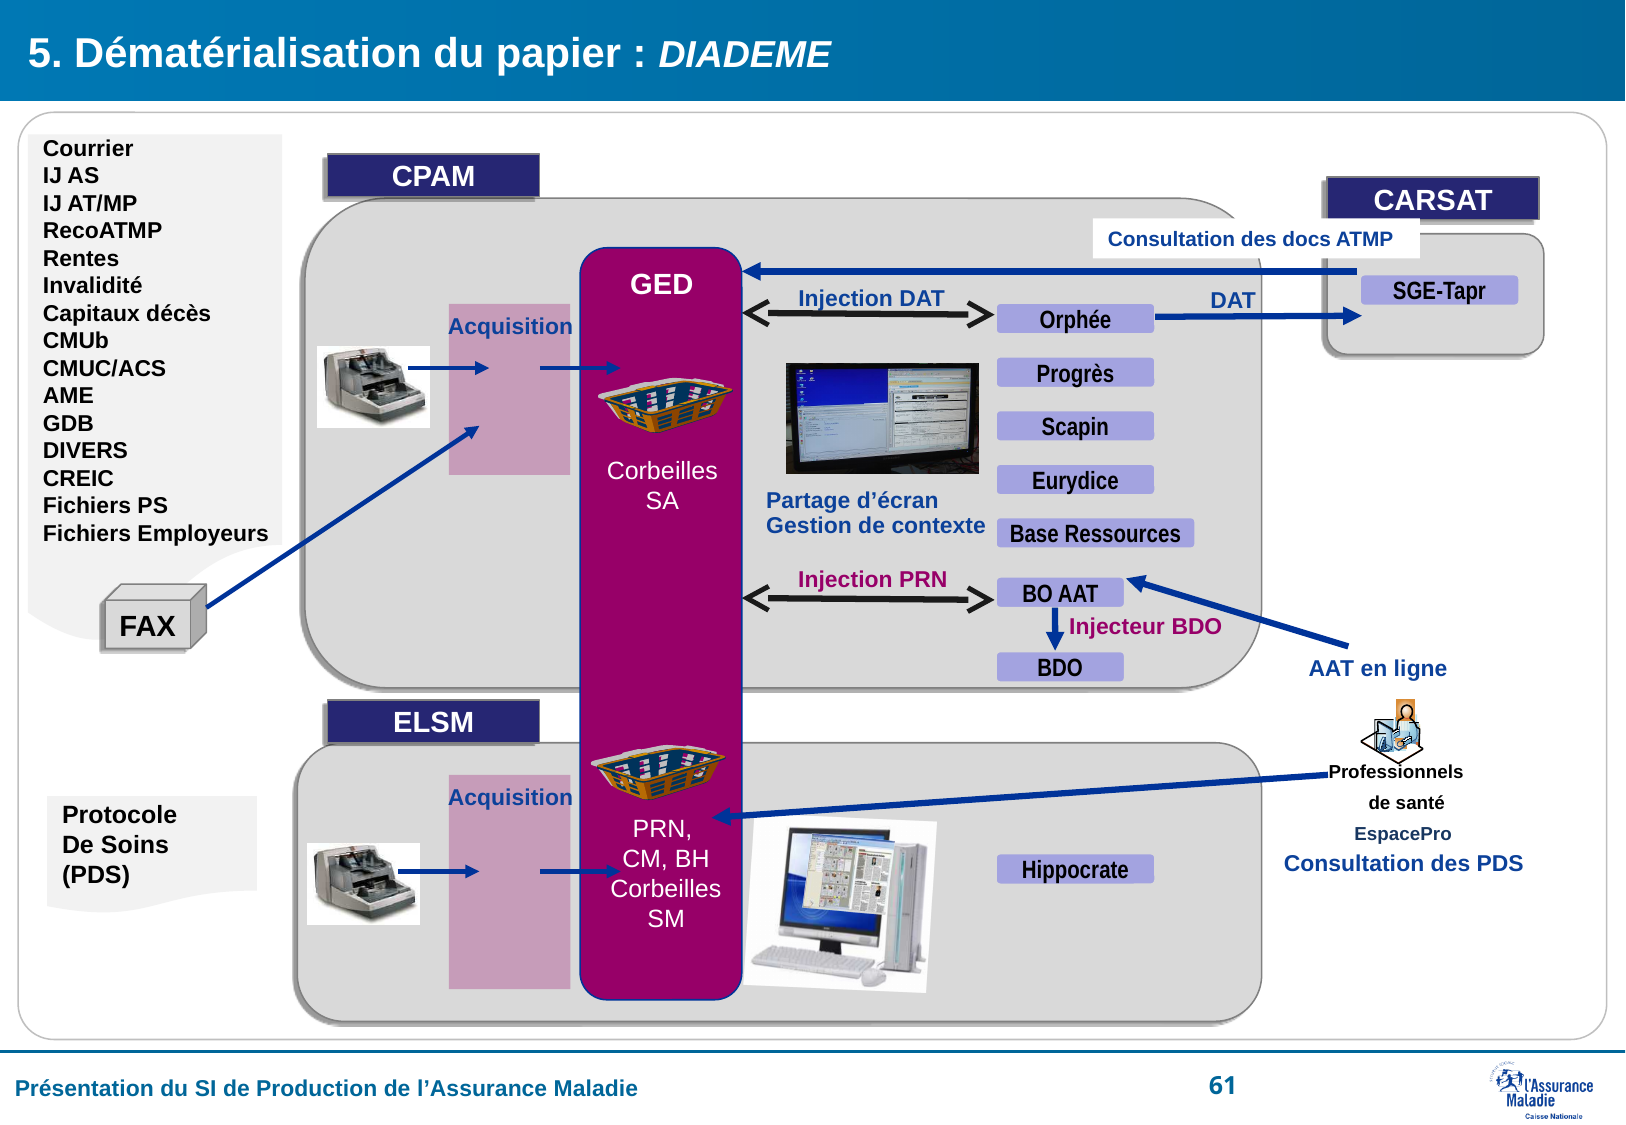

# 5. Dématérialisation du papier : DIADEME
Courrier
IJ AS
IJ AT/MP
RecoATMP
Rentes
Invalidité
Capitaux décès
CMUb
CMUC/ACS
AME
GDB
DIVERS
CREIC
Fichiers PS
Fichiers Employeurs
CPAM
CARSAT
Consultation des docs ATMP
GED
SGE-Tapr
Injection DAT
DAT
Orphée
Acquisition
Progrès
Scapin
Corbeilles
SA
Eurydice
Partage d’écran
Gestion de contexte
Base Ressources
Injection PRN
BO AAT
FAX
Injecteur BDO
AAT en ligne
BDO
ELSM
Professionnels
de santé
EspacePro
Acquisition
Protocole
De Soins
(PDS)
PRN,
CM, BH
Corbeilles
SM
Consultation des PDS
Hippocrate